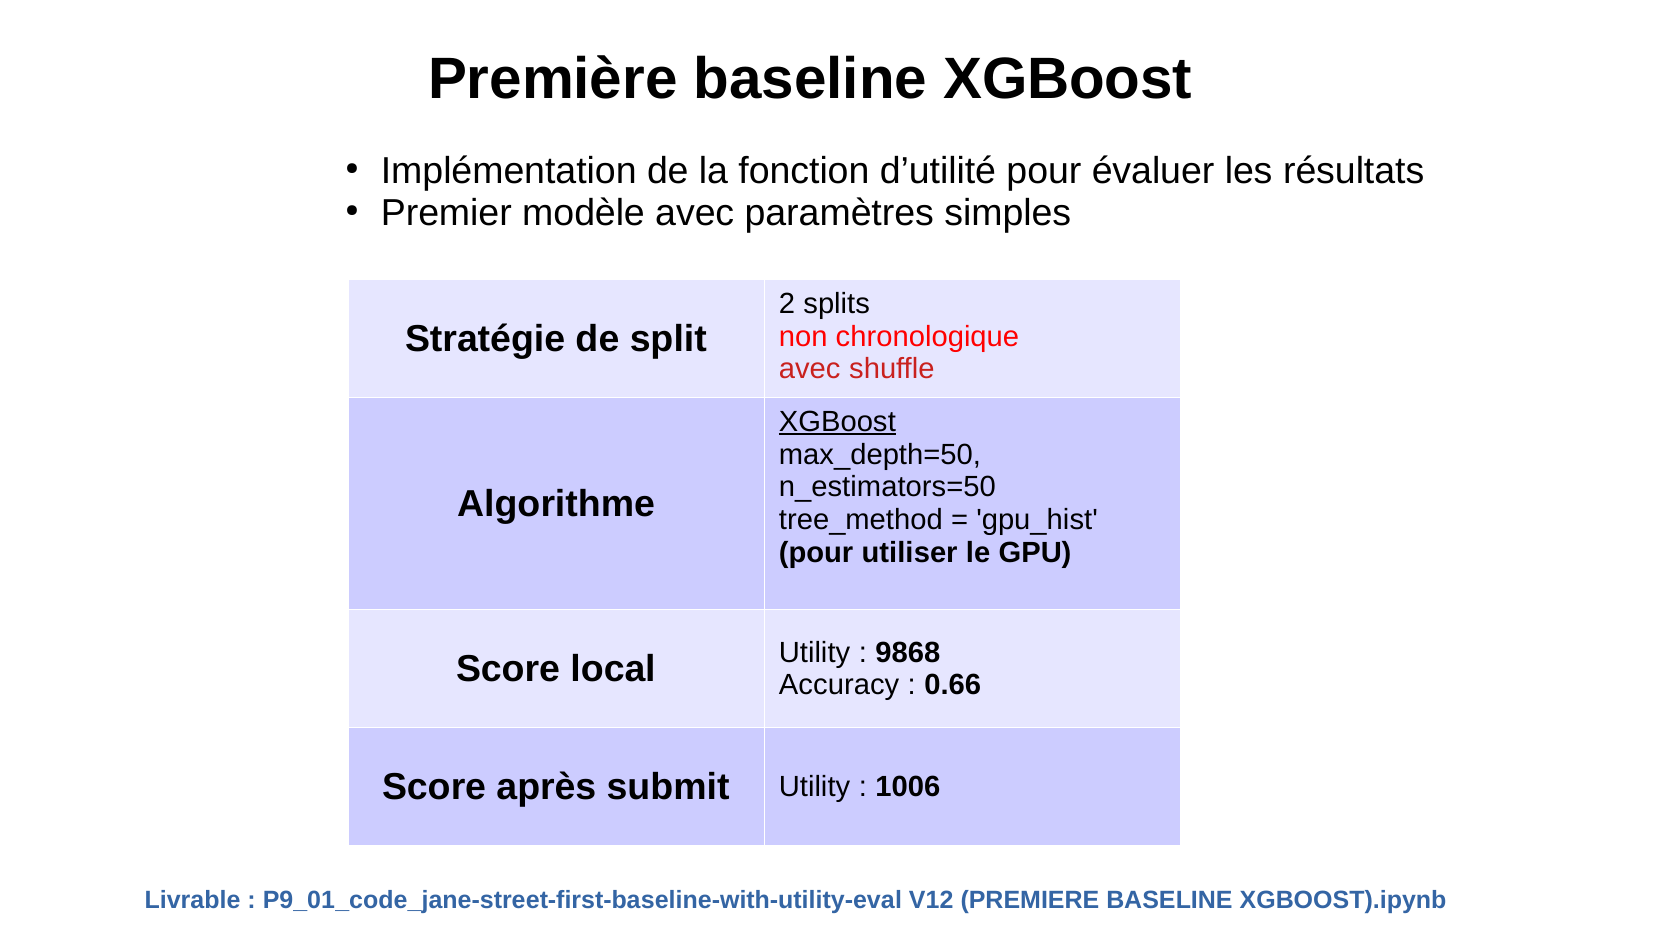

Première baseline XGBoost
Implémentation de la fonction d’utilité pour évaluer les résultats
Premier modèle avec paramètres simples
| Stratégie de split | 2 splits non chronologique avec shuffle |
| --- | --- |
| Algorithme | XGBoost max\_depth=50, n\_estimators=50 tree\_method = 'gpu\_hist' (pour utiliser le GPU) |
| Score local | Utility : 9868 Accuracy : 0.66 |
| Score après submit | Utility : 1006 |
Livrable : P9_01_code_jane-street-first-baseline-with-utility-eval V12 (PREMIERE BASELINE XGBOOST).ipynb